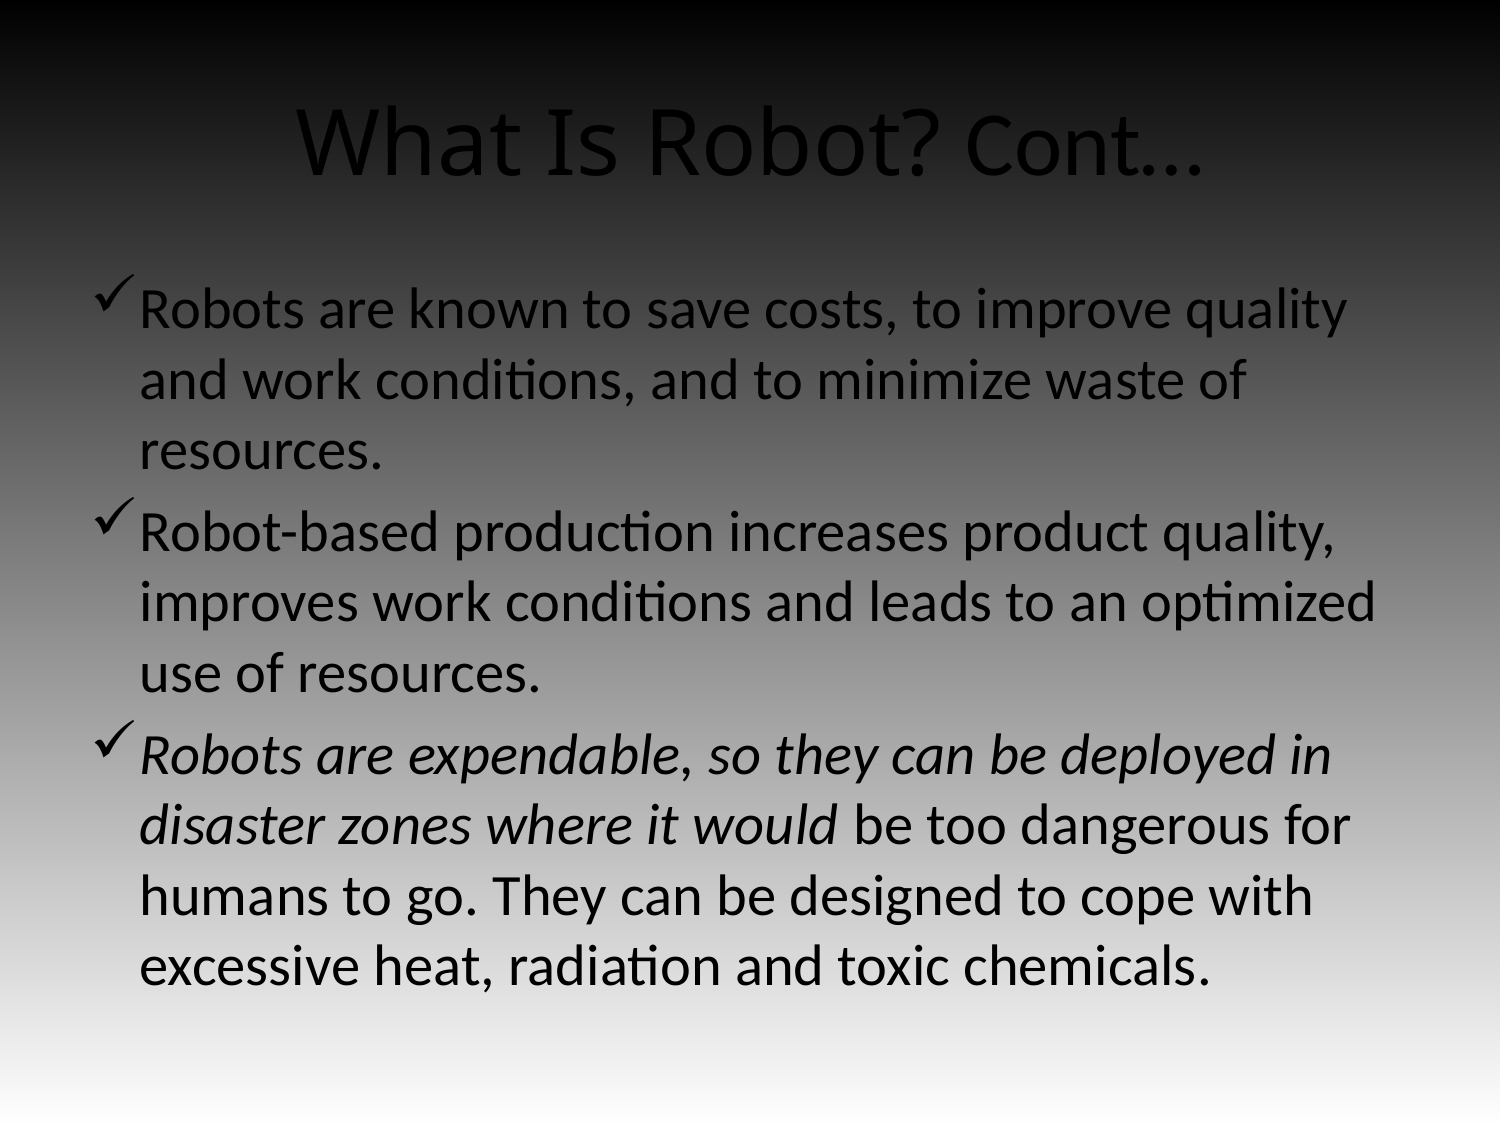

# What Is Robot? Cont…
Robots are known to save costs, to improve quality and work conditions, and to minimize waste of resources.
Robot-based production increases product quality, improves work conditions and leads to an optimized use of resources.
Robots are expendable, so they can be deployed in disaster zones where it would be too dangerous for humans to go. They can be designed to cope with excessive heat, radiation and toxic chemicals.